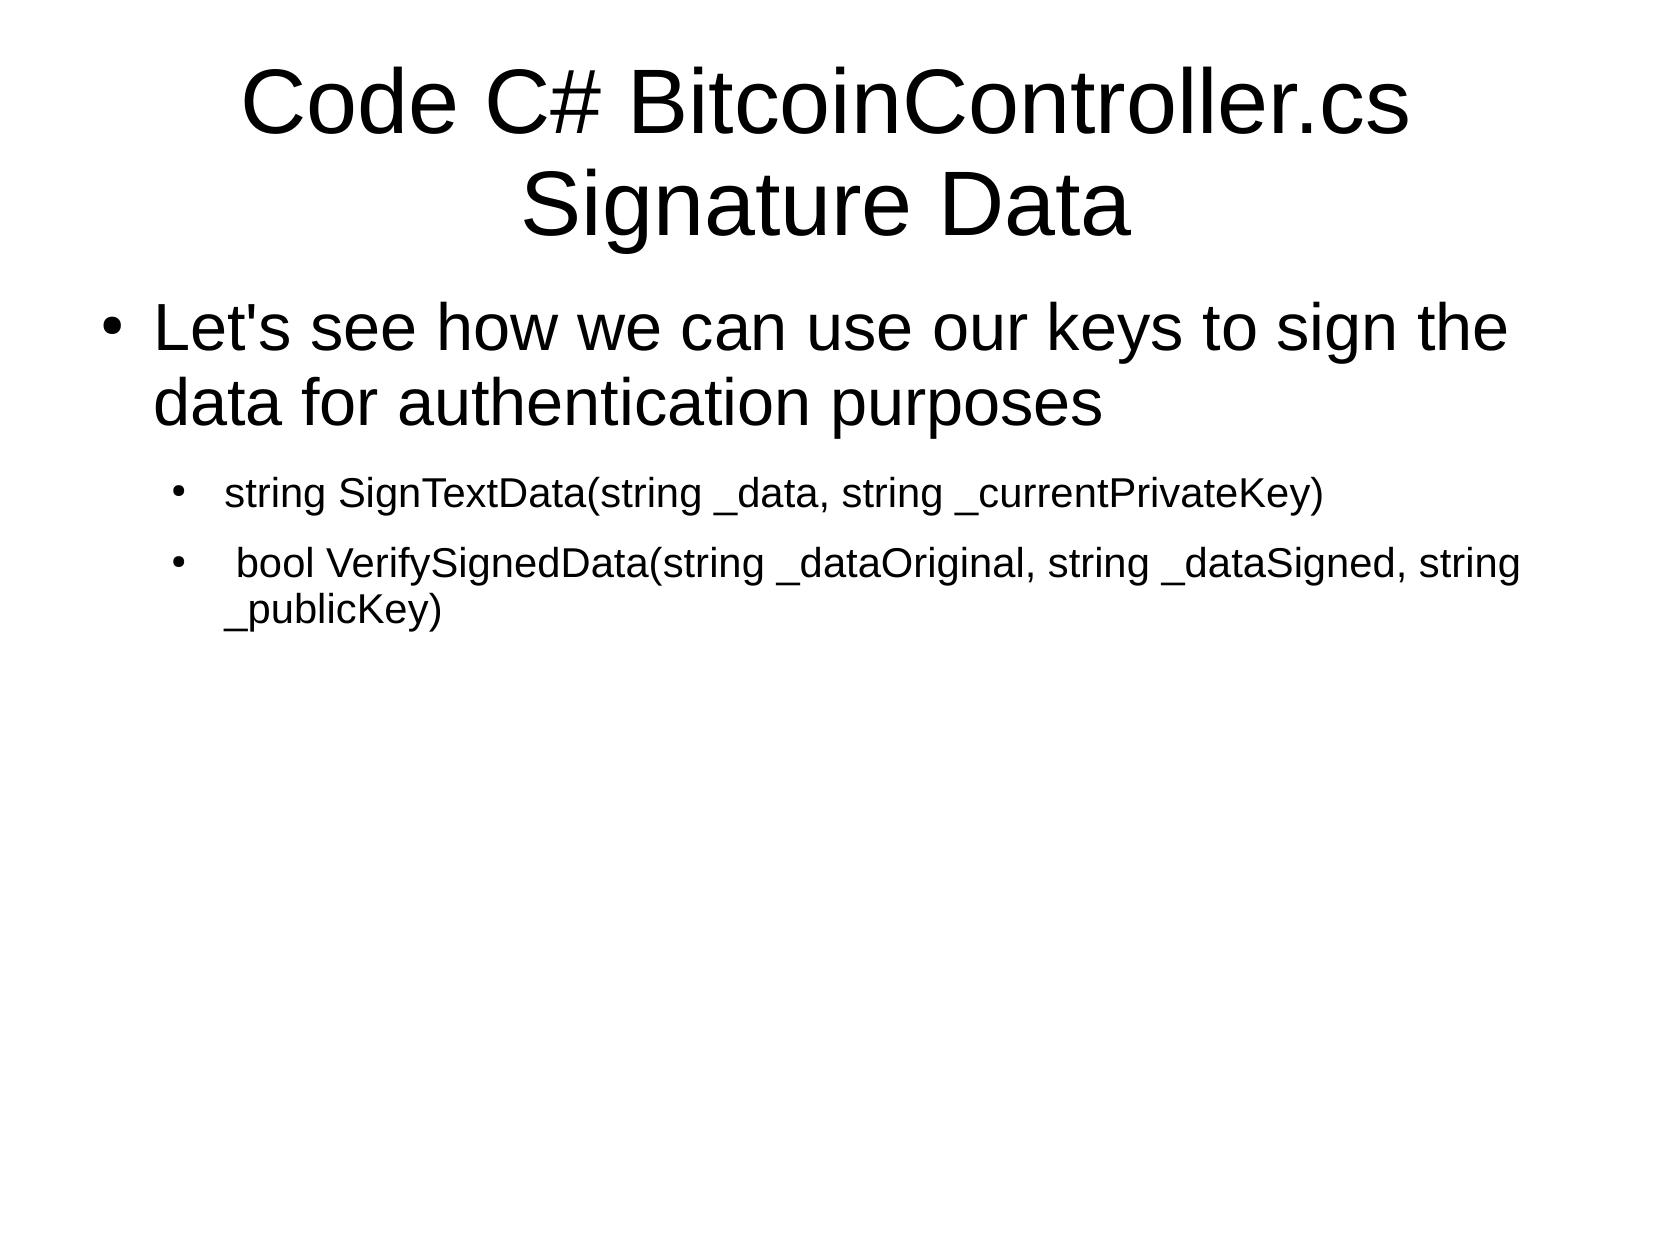

# Code C# BitcoinController.cs Signature Data
Let's see how we can use our keys to sign the data for authentication purposes
string SignTextData(string _data, string _currentPrivateKey)
 bool VerifySignedData(string _dataOriginal, string _dataSigned, string _publicKey)